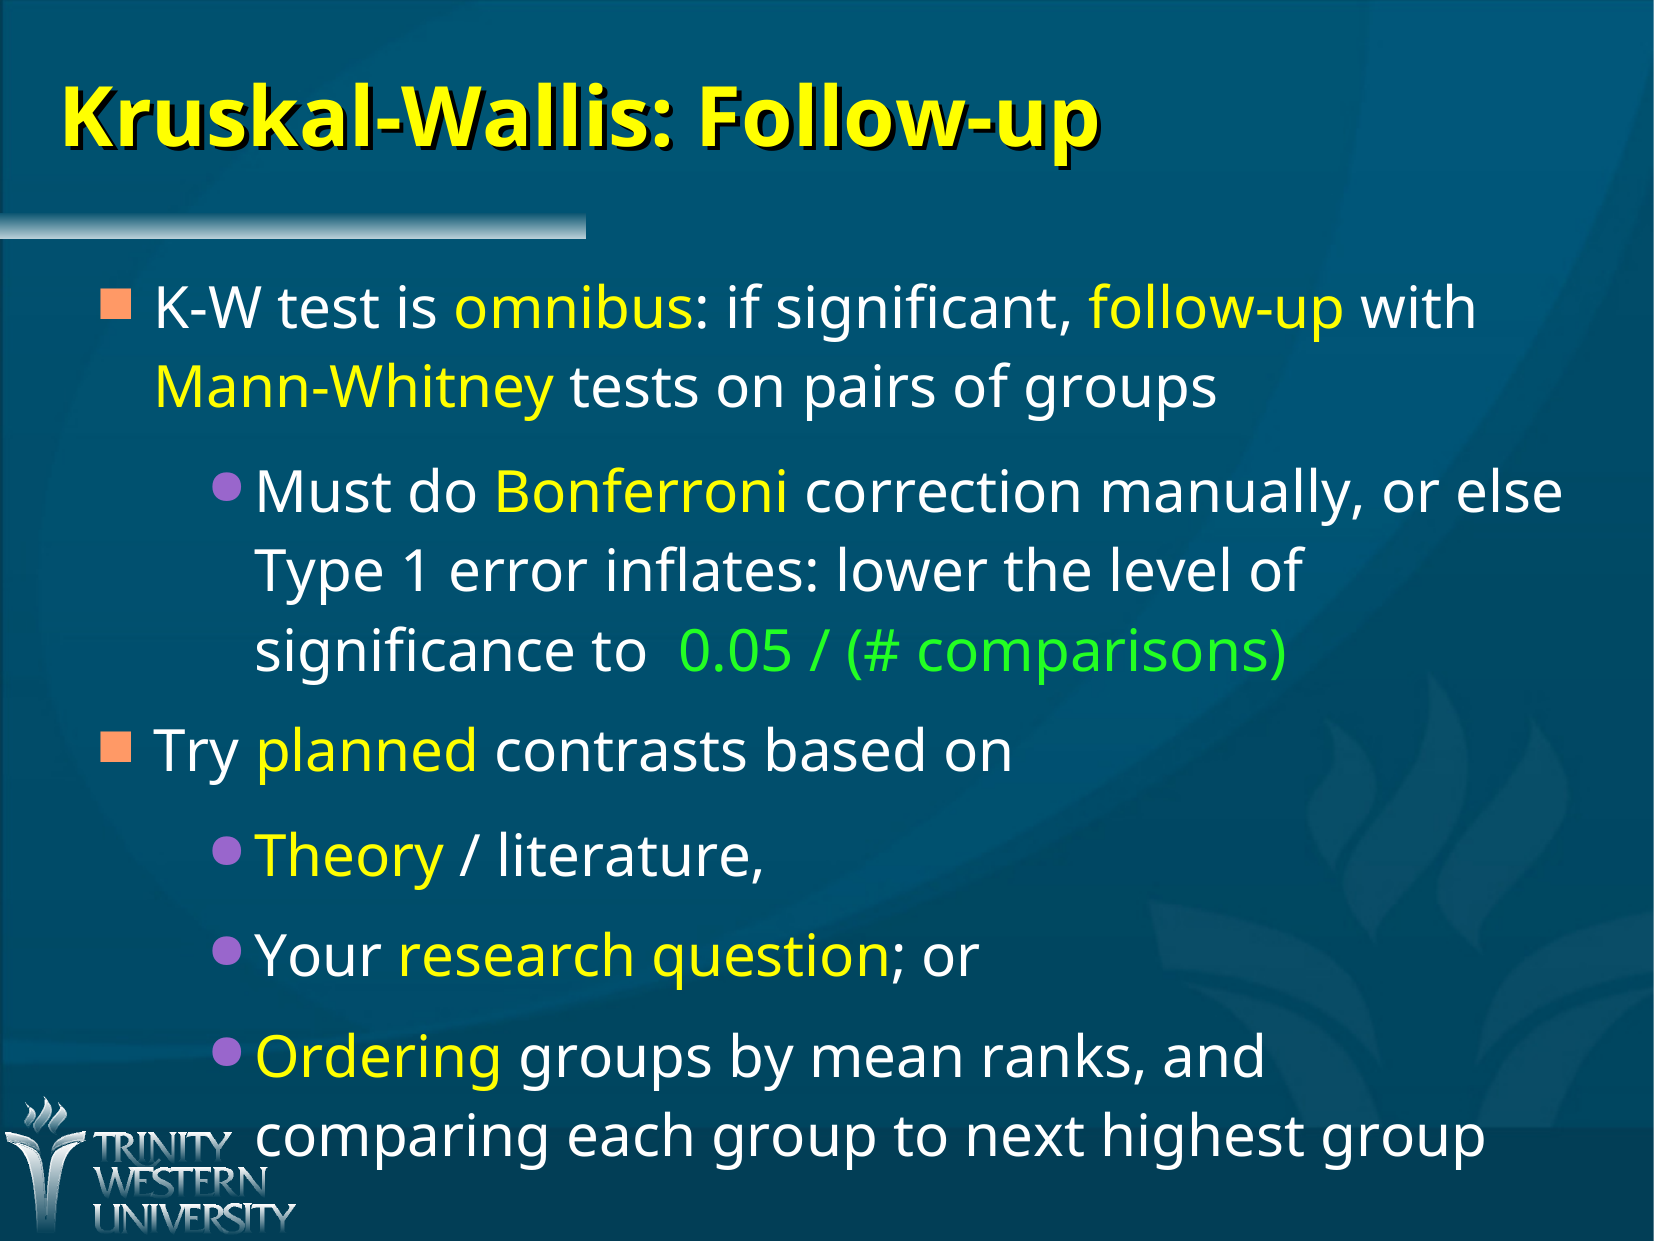

# Kruskal-Wallis: Follow-up
K-W test is omnibus: if significant, follow-up with Mann-Whitney tests on pairs of groups
Must do Bonferroni correction manually, or else Type 1 error inflates: lower the level of significance to 0.05 / (# comparisons)
Try planned contrasts based on
Theory / literature,
Your research question; or
Ordering groups by mean ranks, and comparing each group to next highest group